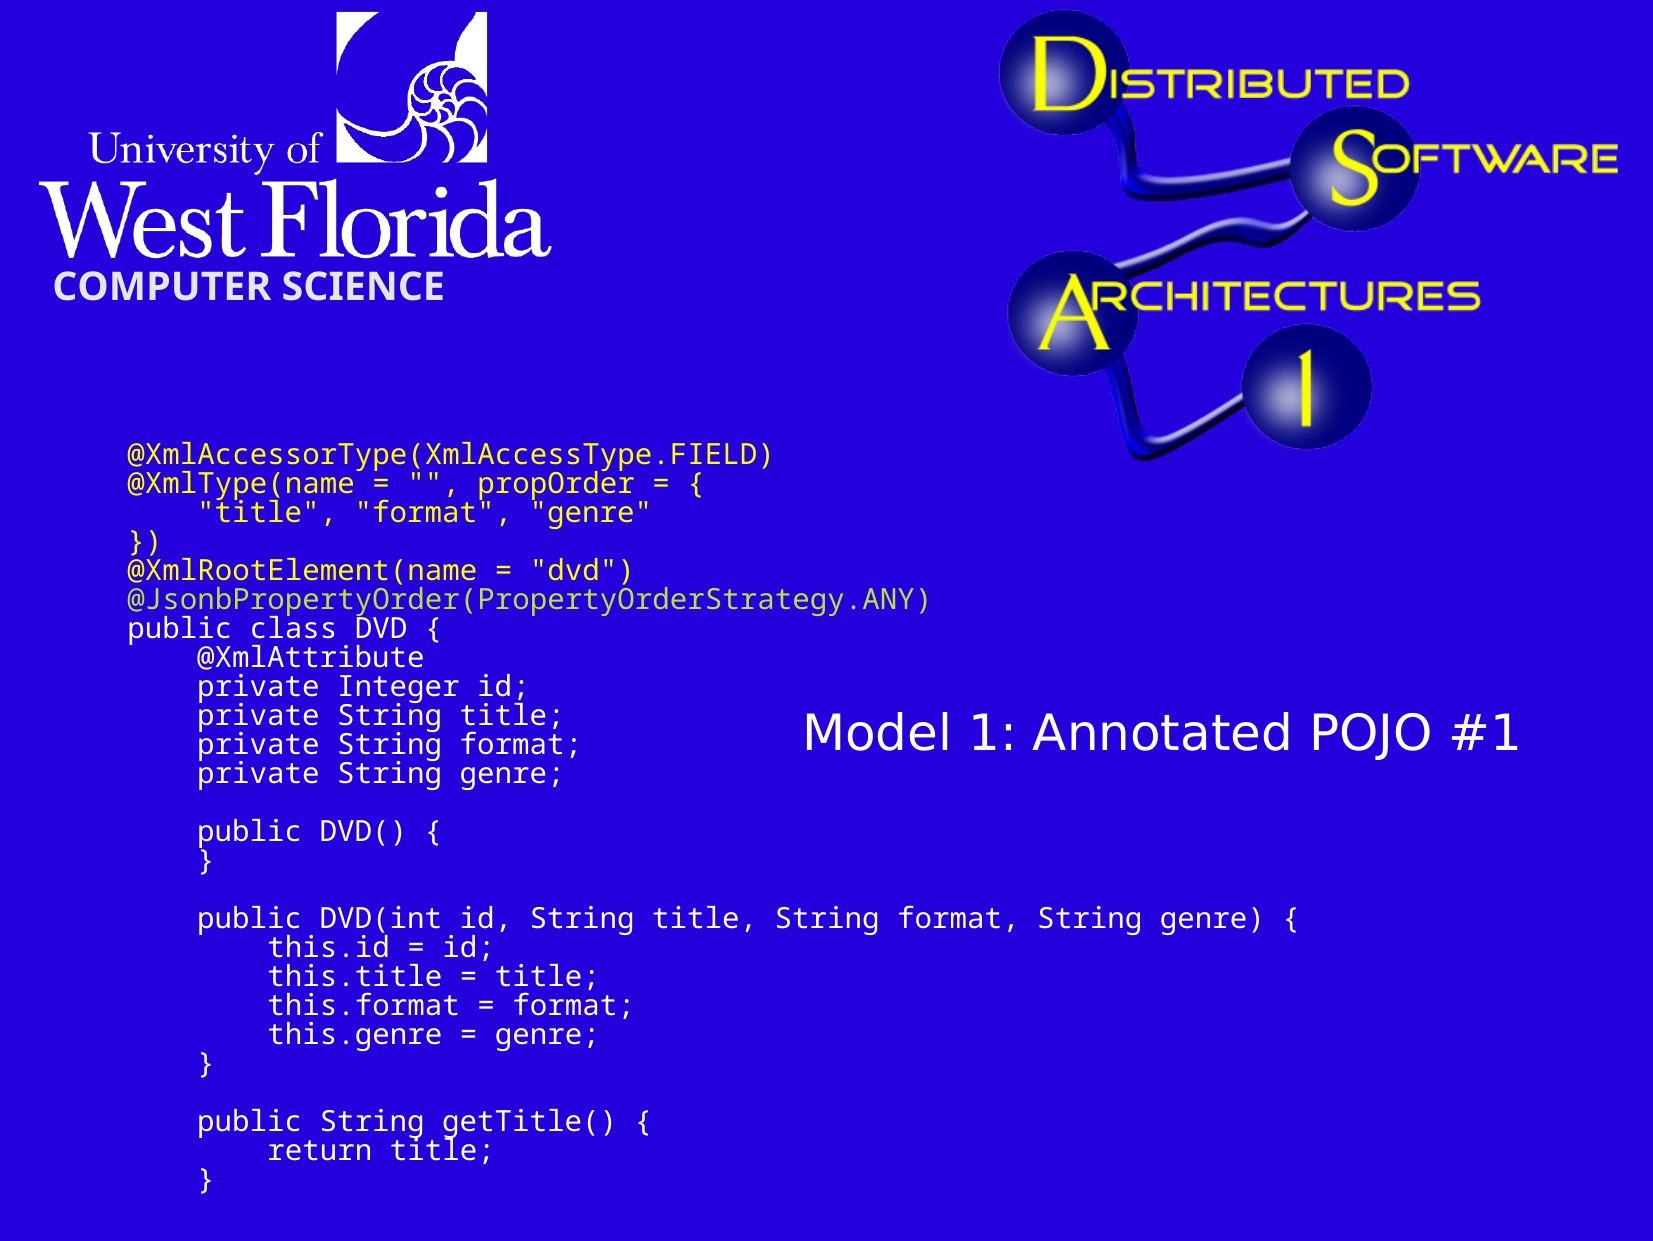

COMPUTER SCIENCE
@XmlAccessorType(XmlAccessType.FIELD)
@XmlType(name = "", propOrder = {
 "title", "format", "genre"
})
@XmlRootElement(name = "dvd")
@JsonbPropertyOrder(PropertyOrderStrategy.ANY)
public class DVD {
 @XmlAttribute
 private Integer id;
 private String title;
 private String format;
 private String genre;
 public DVD() {
 }
 public DVD(int id, String title, String format, String genre) {
 this.id = id;
 this.title = title;
 this.format = format;
 this.genre = genre;
 }
 public String getTitle() {
 return title;
 }
Model 1: Annotated POJO #1